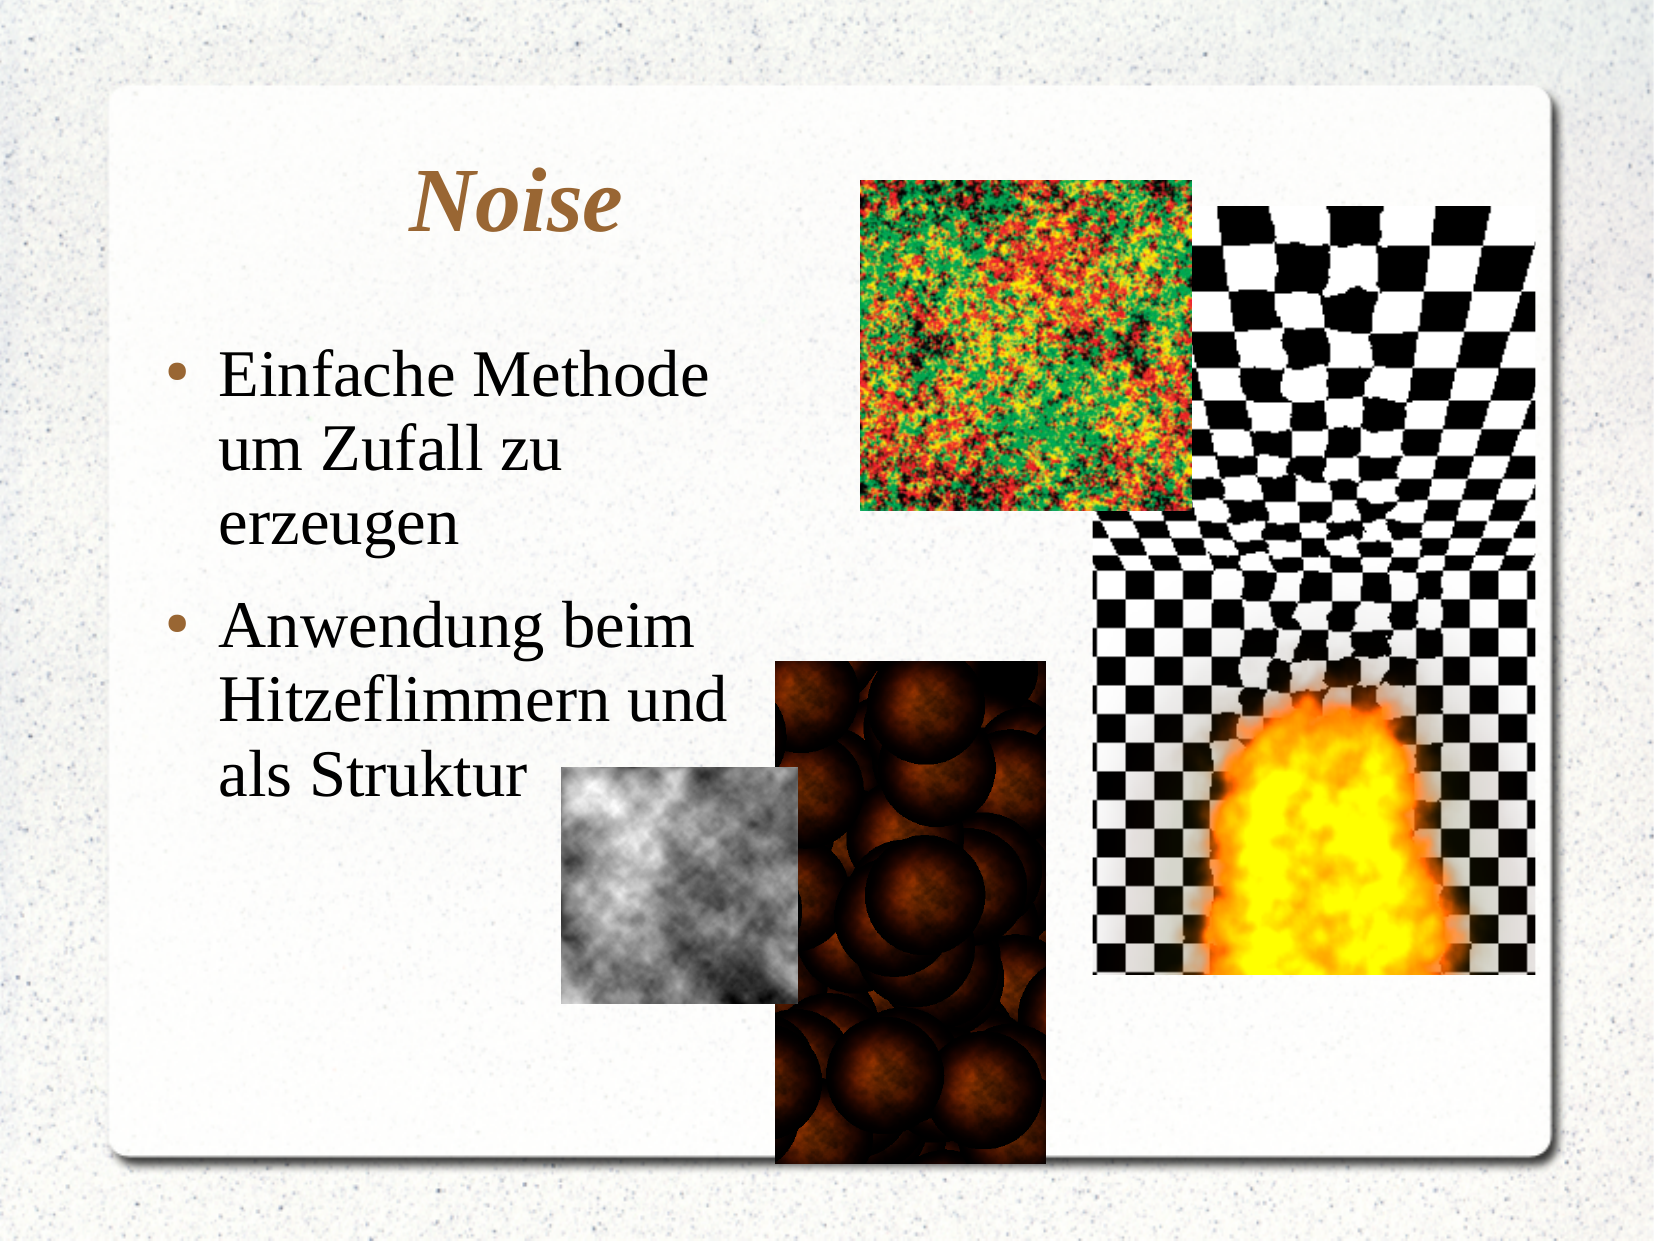

# Noise
Einfache Methode um Zufall zu erzeugen
Anwendung beim Hitzeflimmern und als Struktur